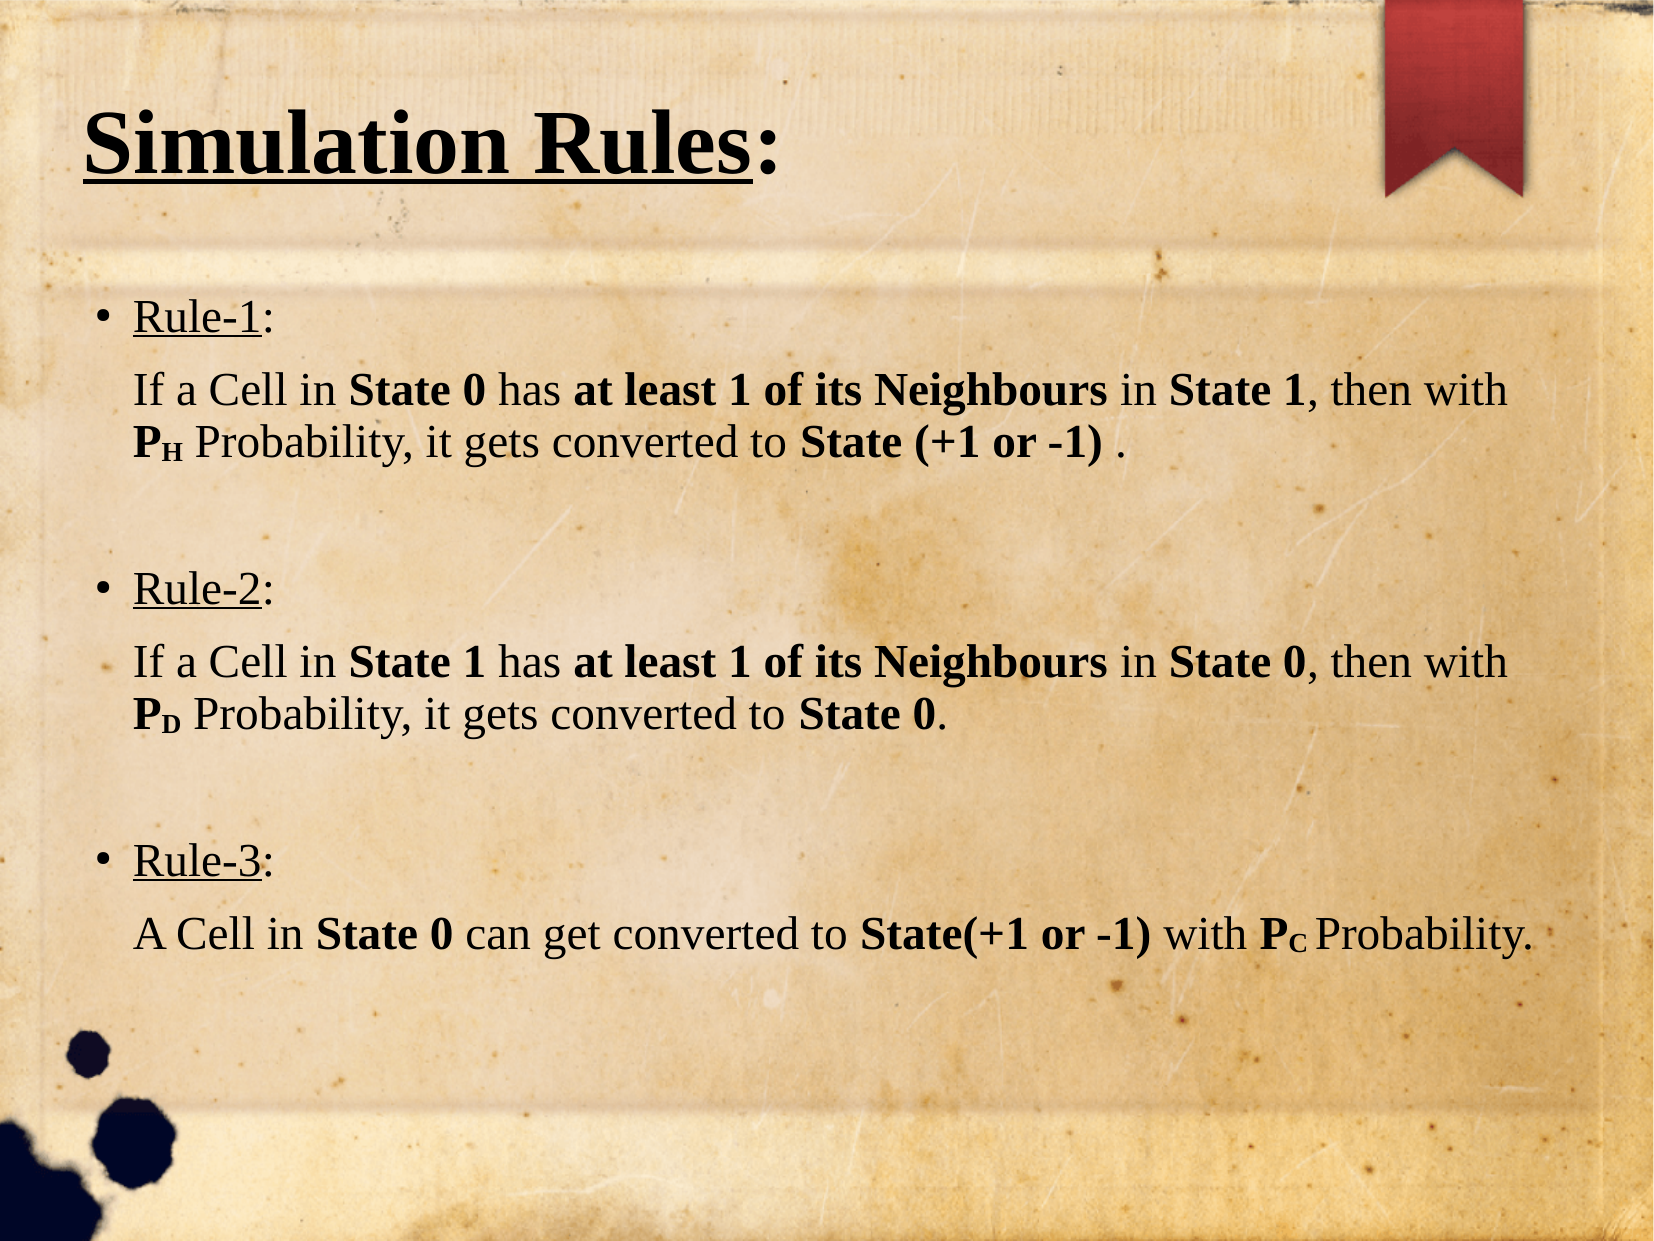

# Simulation Rules:
Rule-1:
If a Cell in State 0 has at least 1 of its Neighbours in State 1, then with PH Probability, it gets converted to State (+1 or -1) .
Rule-2:
If a Cell in State 1 has at least 1 of its Neighbours in State 0, then with PD Probability, it gets converted to State 0.
Rule-3:
A Cell in State 0 can get converted to State(+1 or -1) with PC Probability.